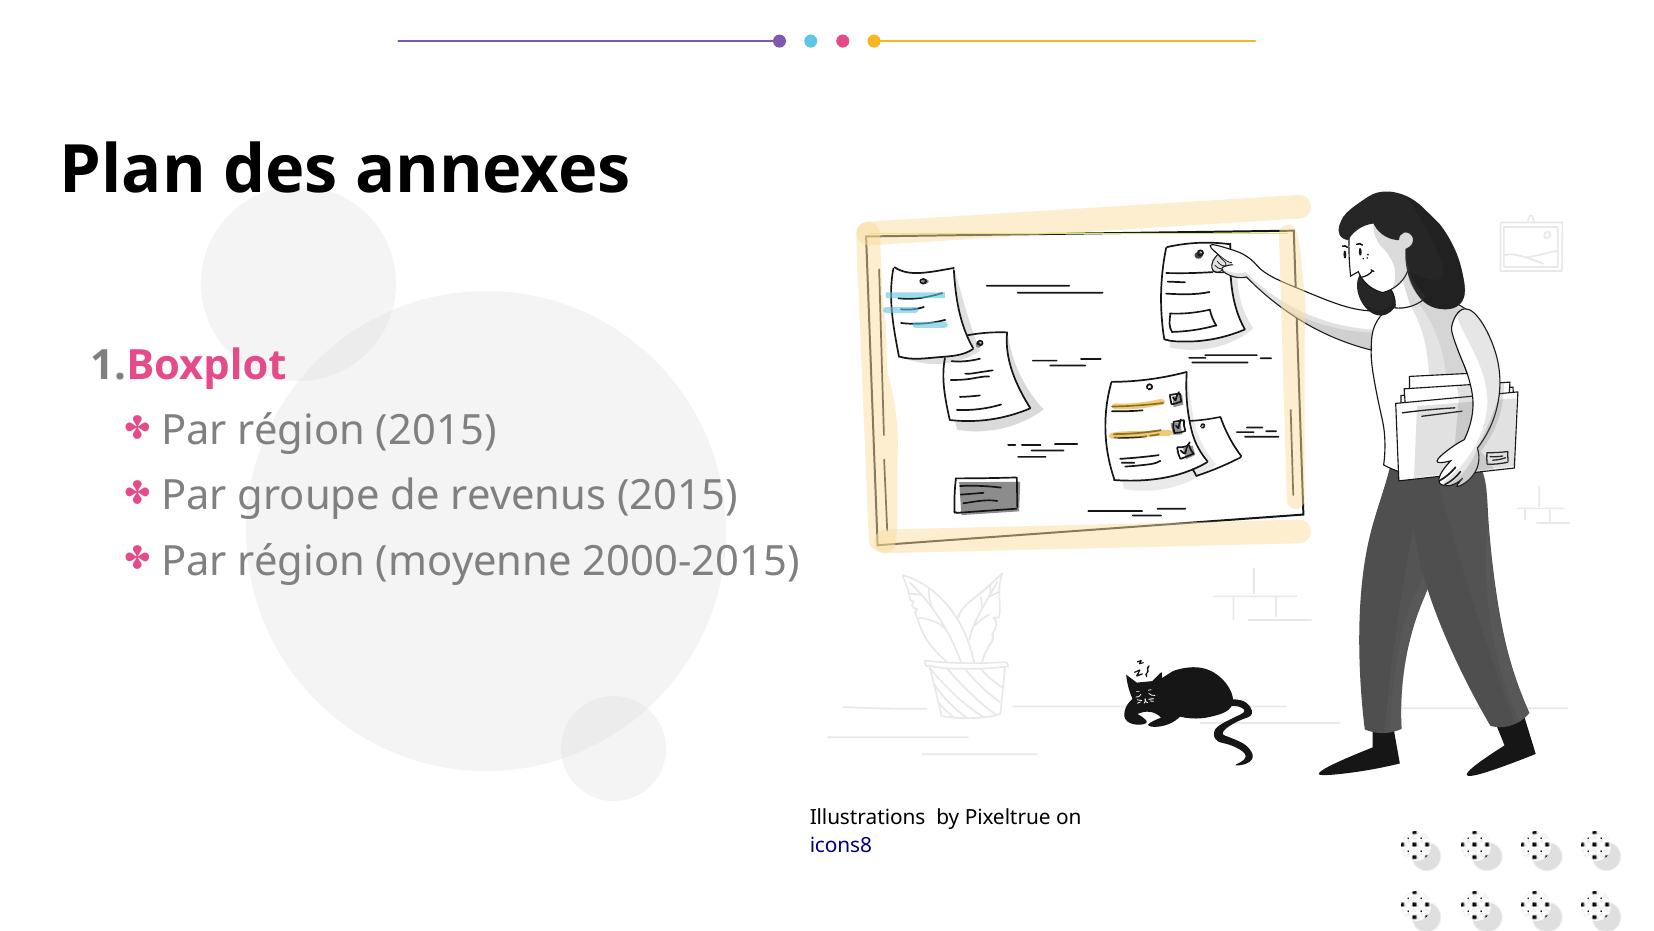

Plan des annexes
Boxplot
Par région (2015)
Par groupe de revenus (2015)
Par région (moyenne 2000-2015)